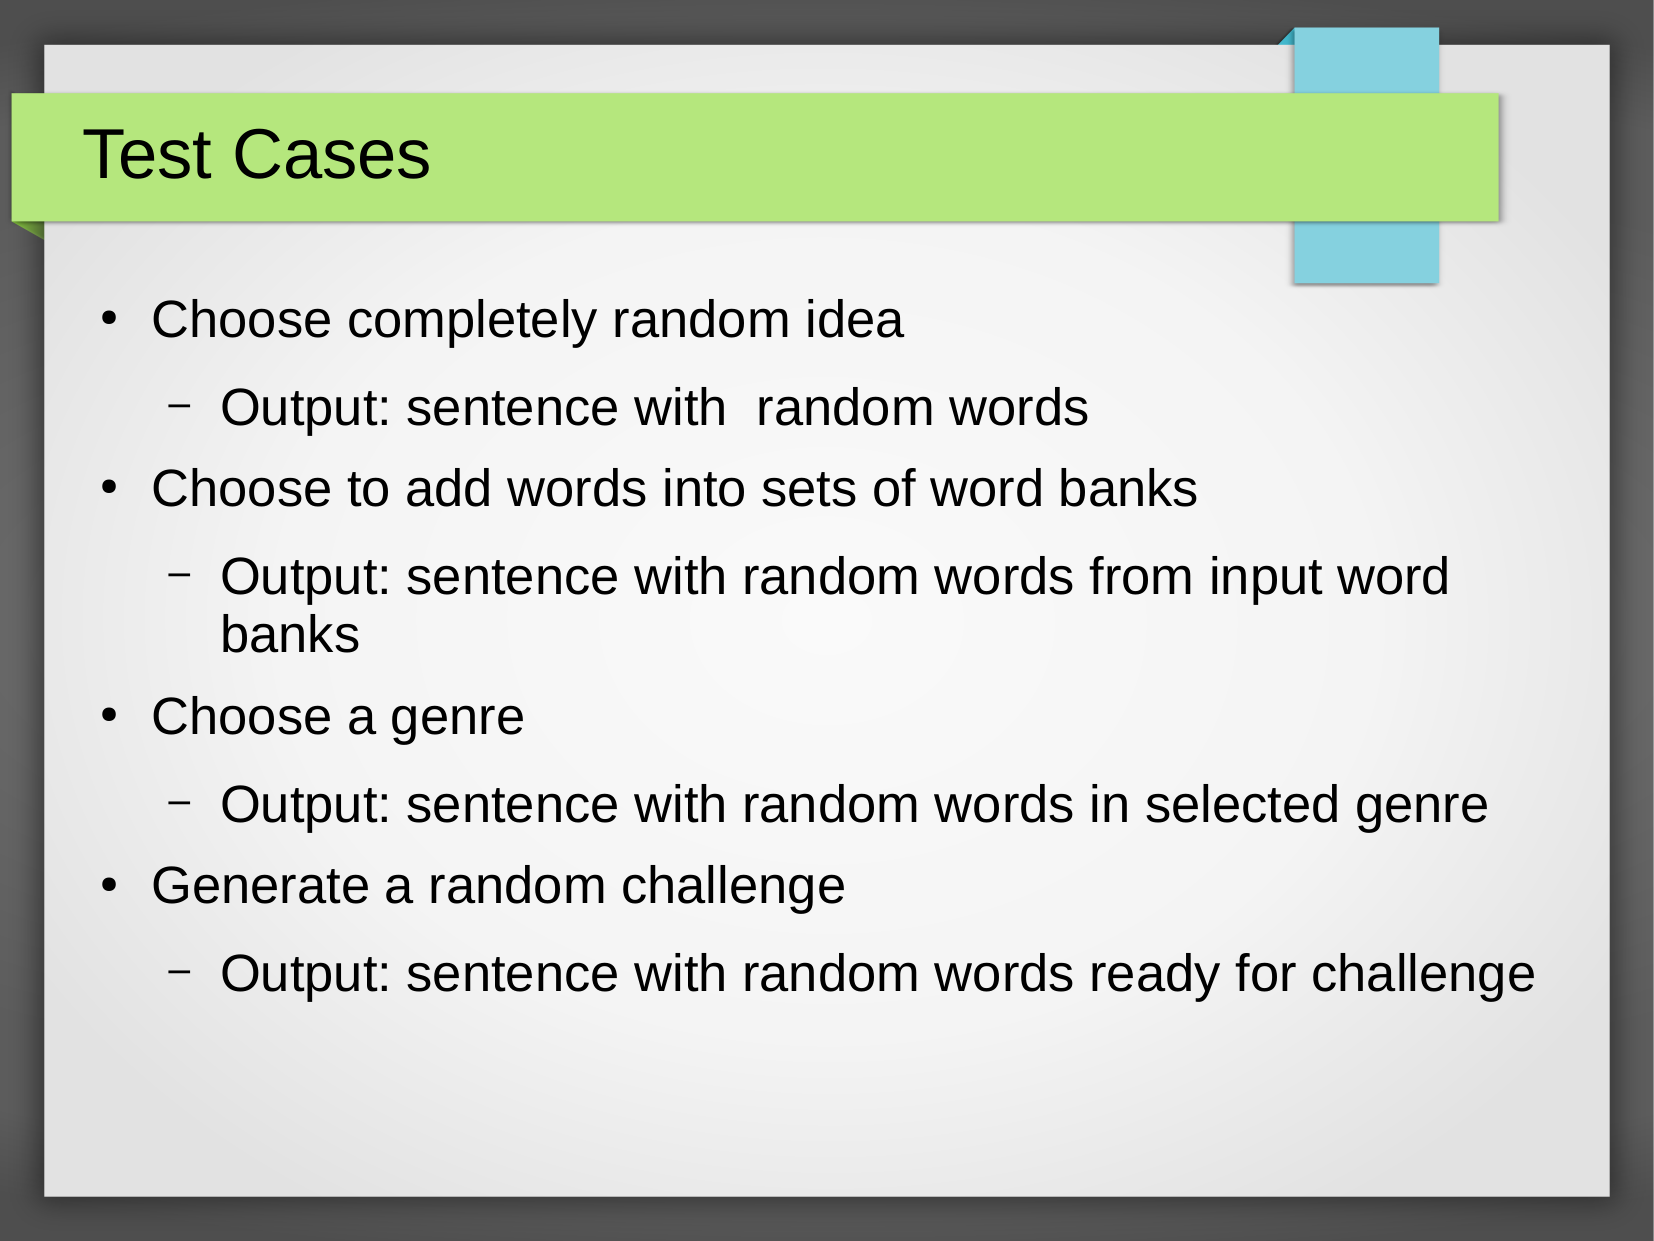

# Test Cases
Choose completely random idea
Output: sentence with random words
Choose to add words into sets of word banks
Output: sentence with random words from input word banks
Choose a genre
Output: sentence with random words in selected genre
Generate a random challenge
Output: sentence with random words ready for challenge